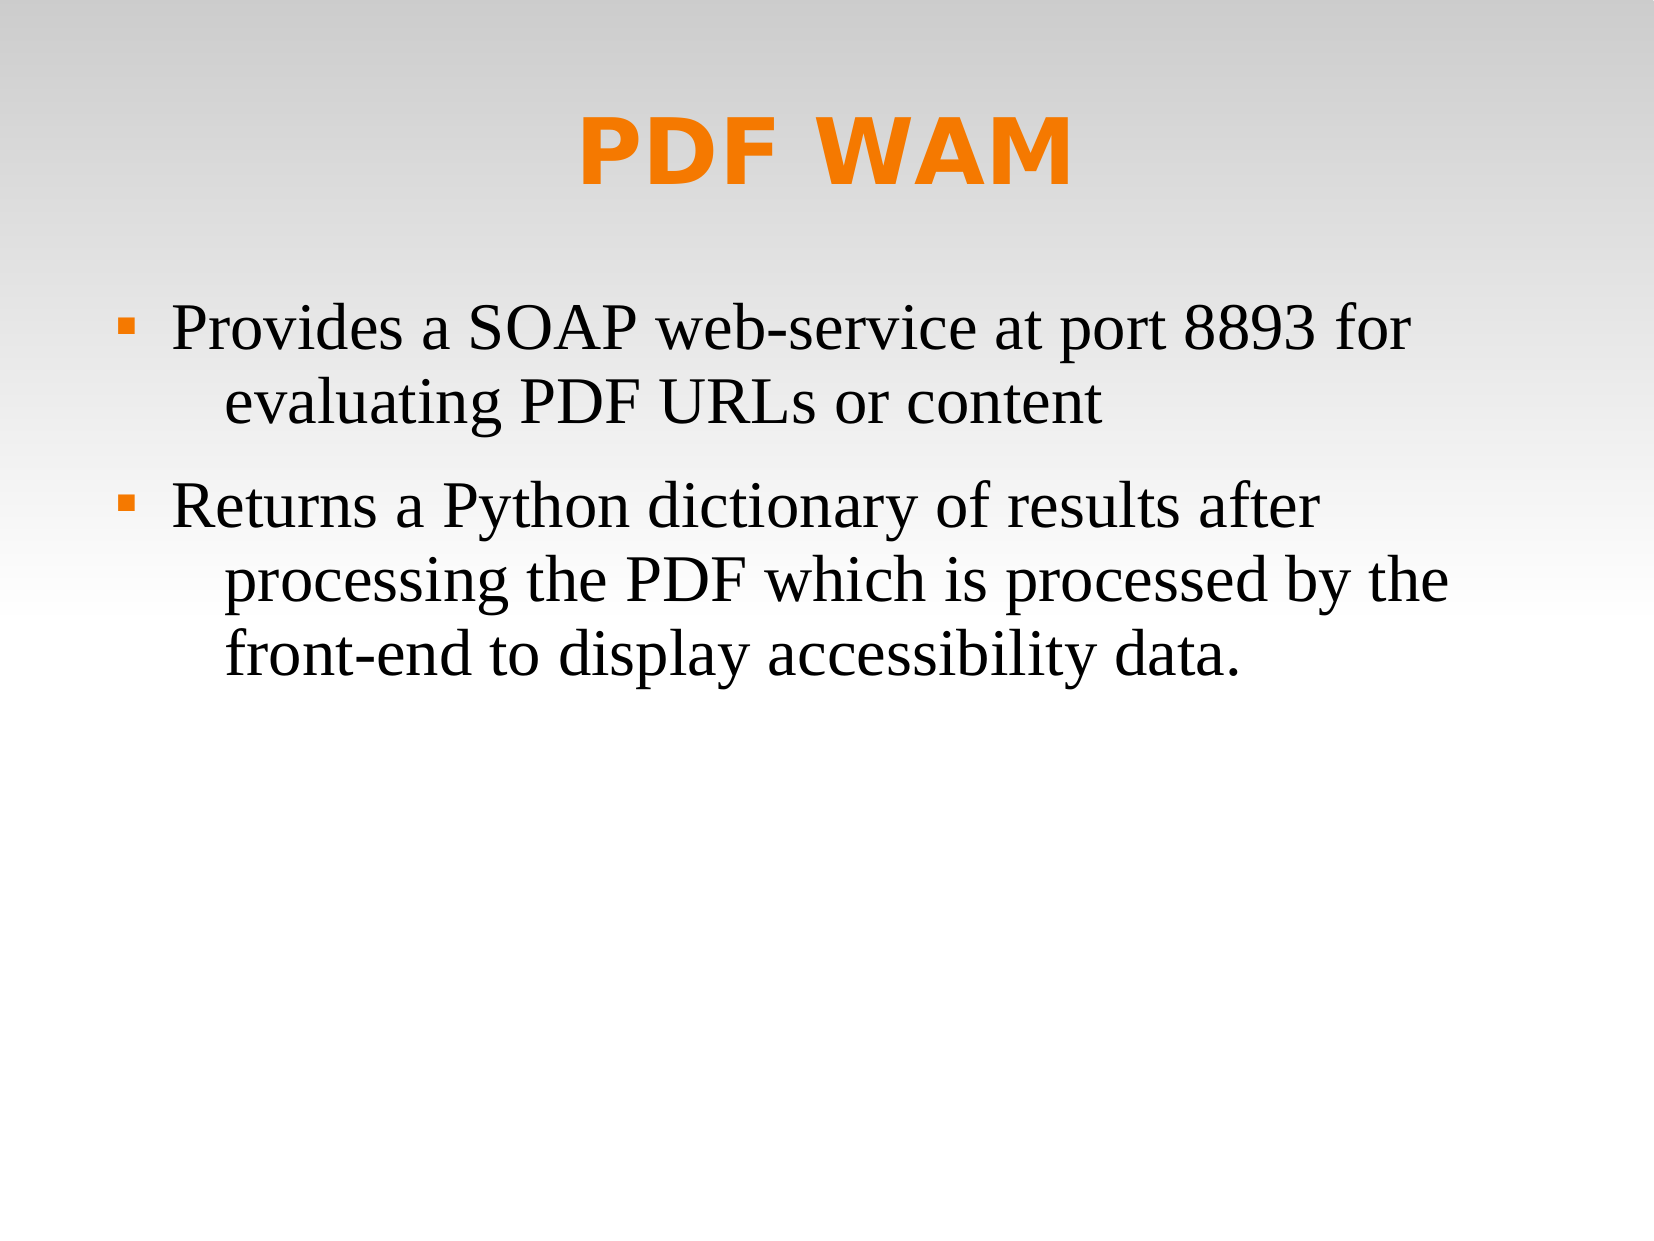

# PDF WAM
Provides a SOAP web-service at port 8893 for evaluating PDF URLs or content
Returns a Python dictionary of results after processing the PDF which is processed by the front-end to display accessibility data.